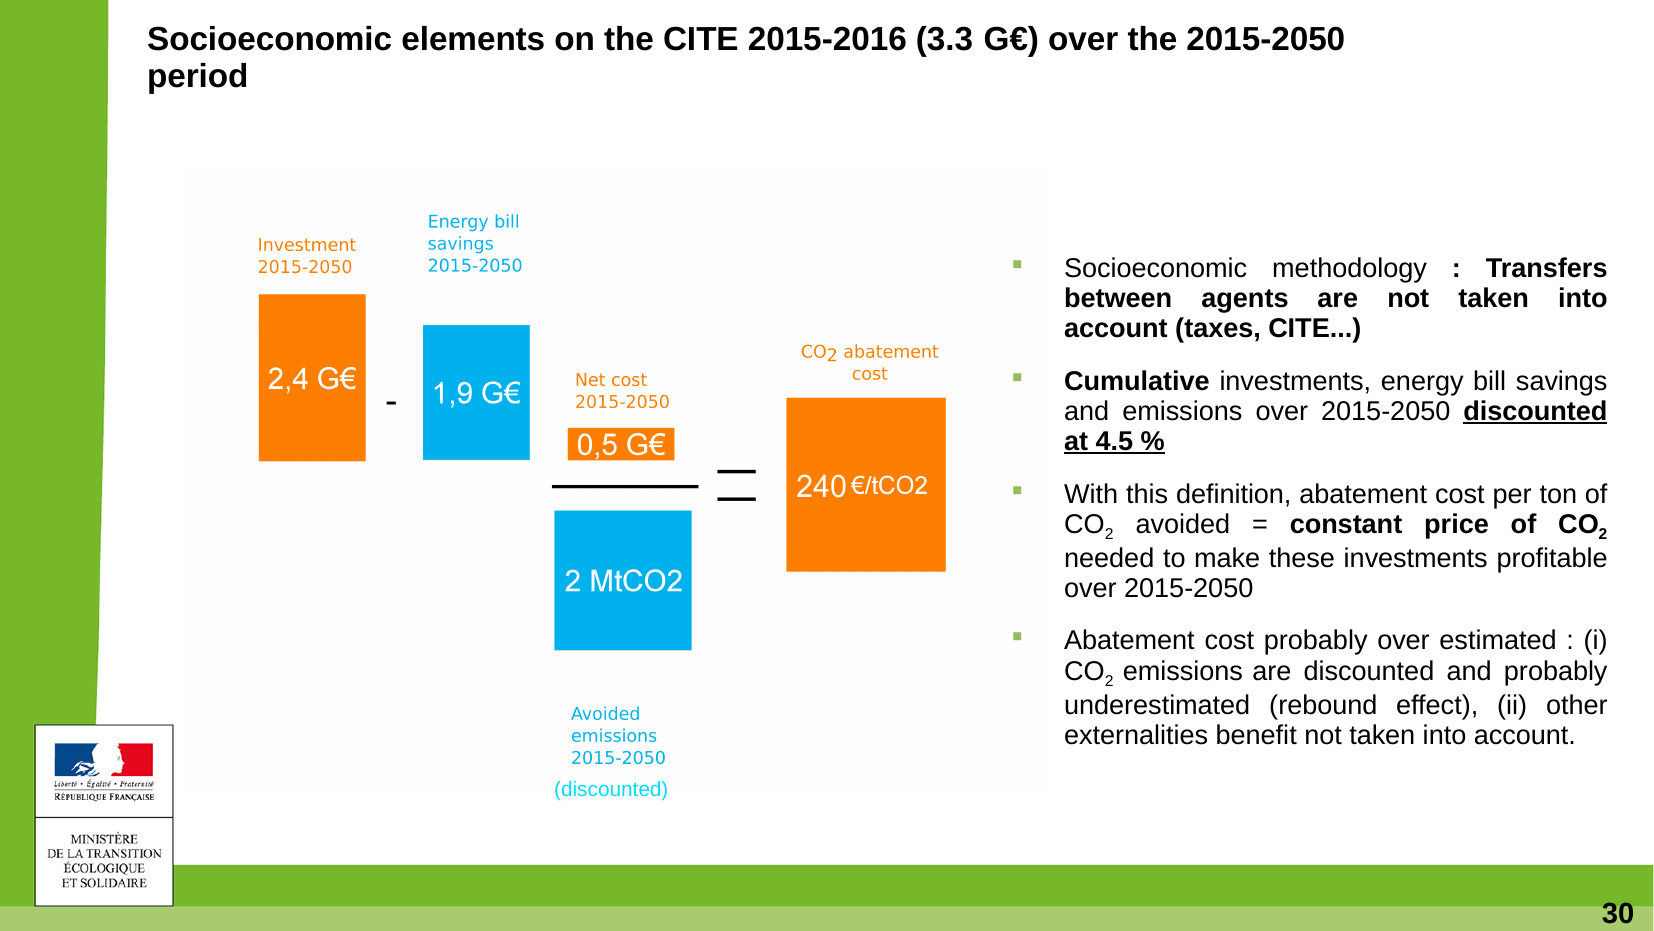

Socioeconomic elements on the CITE 2015-2016 (3.3 G€) over the 2015-2050 period
# Socioeconomic methodology : Transfers between agents are not taken into account (taxes, CITE...)
Cumulative investments, energy bill savings and emissions over 2015-2050 discounted at 4.5 %
With this definition, abatement cost per ton of CO2 avoided = constant price of CO2 needed to make these investments profitable over 2015-2050
Abatement cost probably over estimated : (i) CO2 emissions are discounted and probably underestimated (rebound effect), (ii) other externalities benefit not taken into account.
-
(discounted)